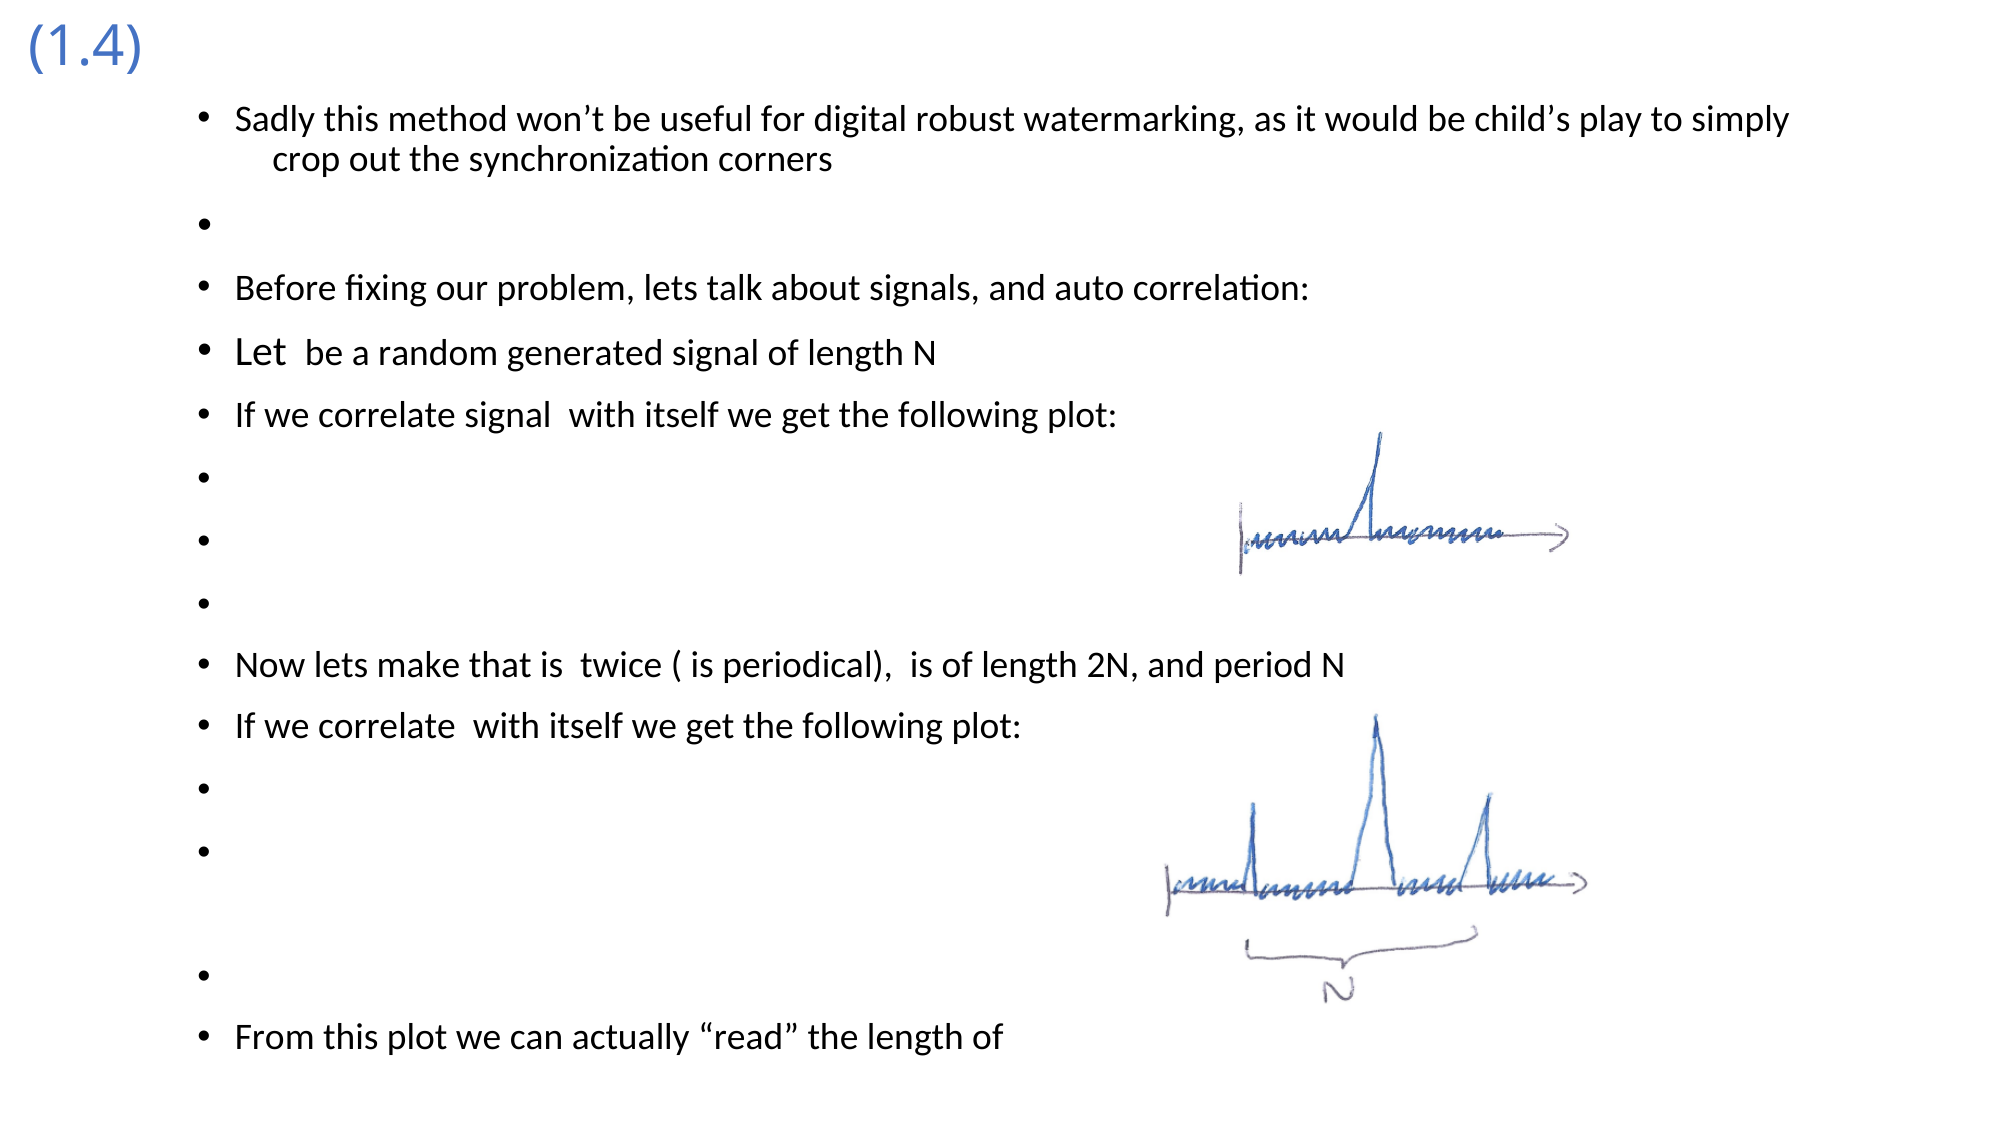

# (1.4)
Sadly this method won’t be useful for digital robust watermarking, as it would be child’s play to simply crop out the synchronization corners
Before fixing our problem, lets talk about signals, and auto correlation:
Let be a random generated signal of length N
If we correlate signal with itself we get the following plot:
Now lets make that is twice ( is periodical), is of length 2N, and period N
If we correlate with itself we get the following plot:
From this plot we can actually “read” the length of